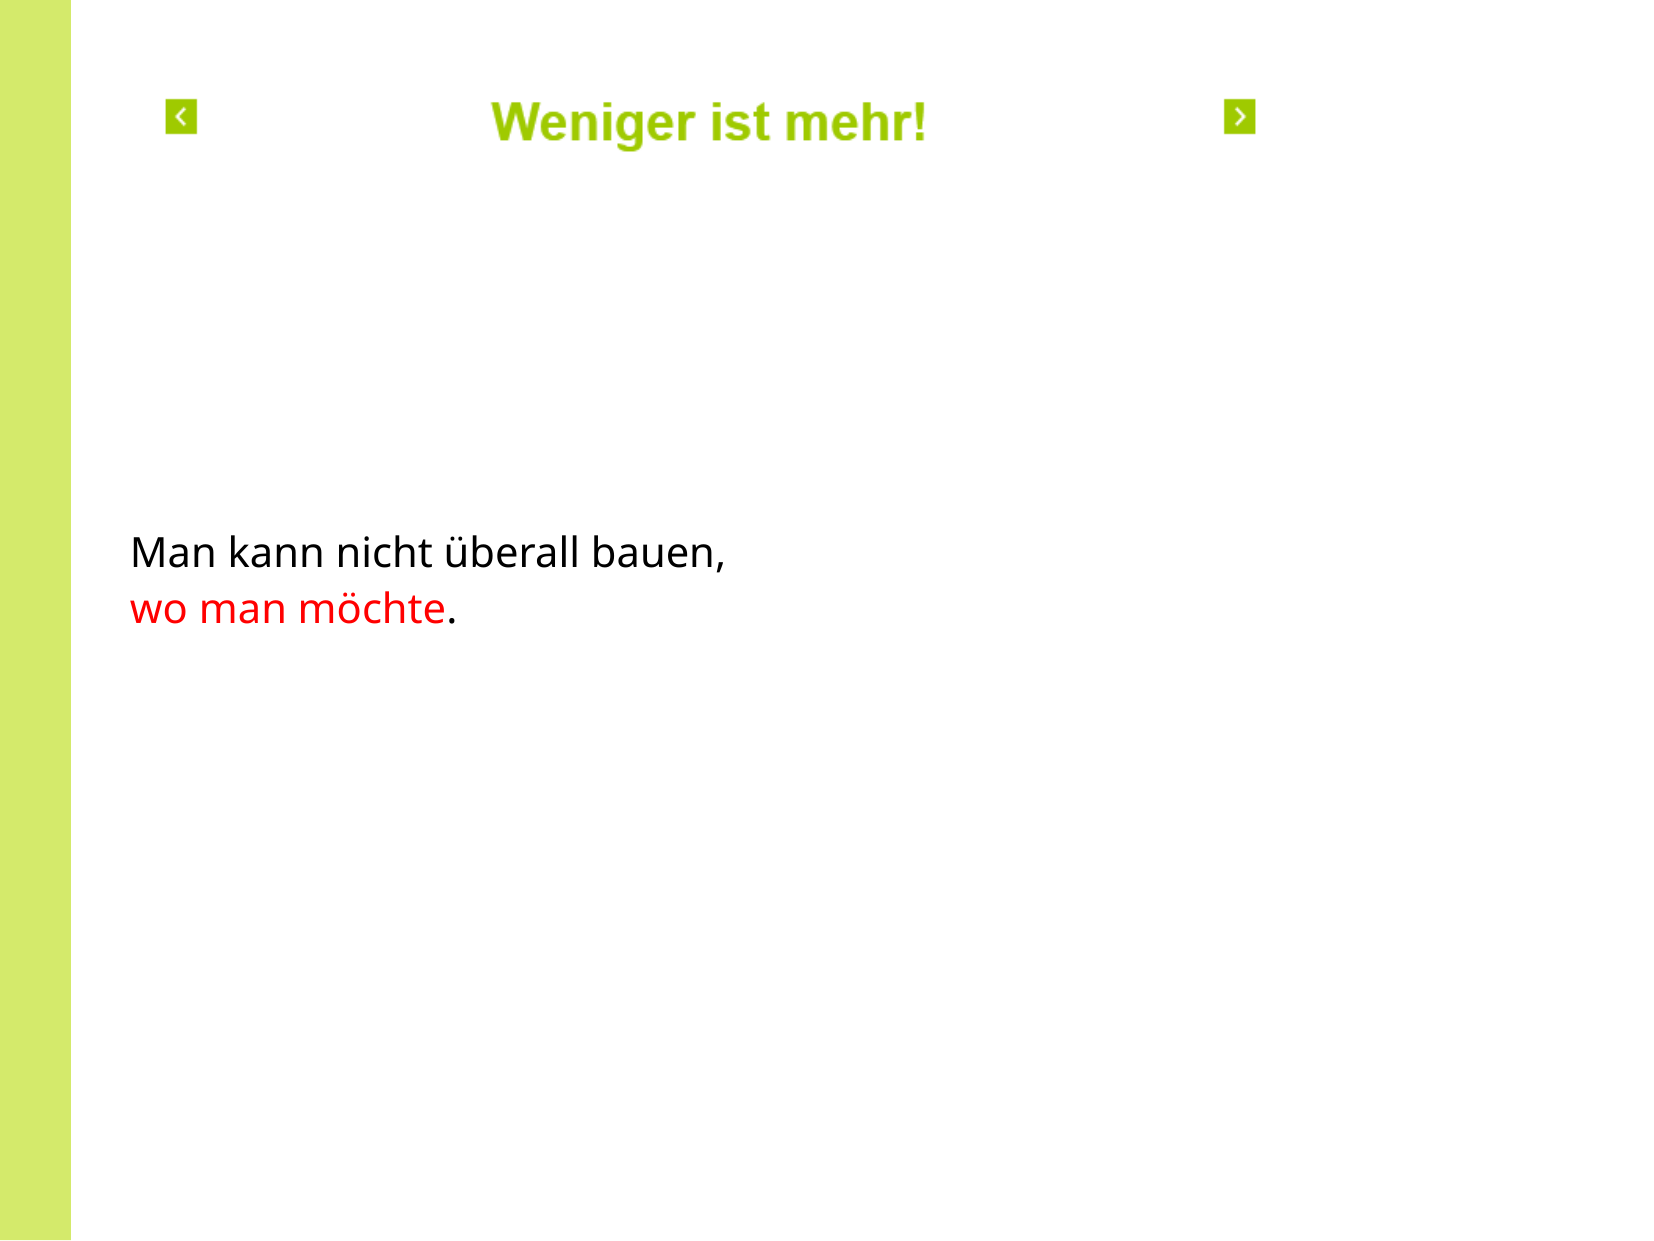

# Man kann nicht überall bauen, wo man möchte.